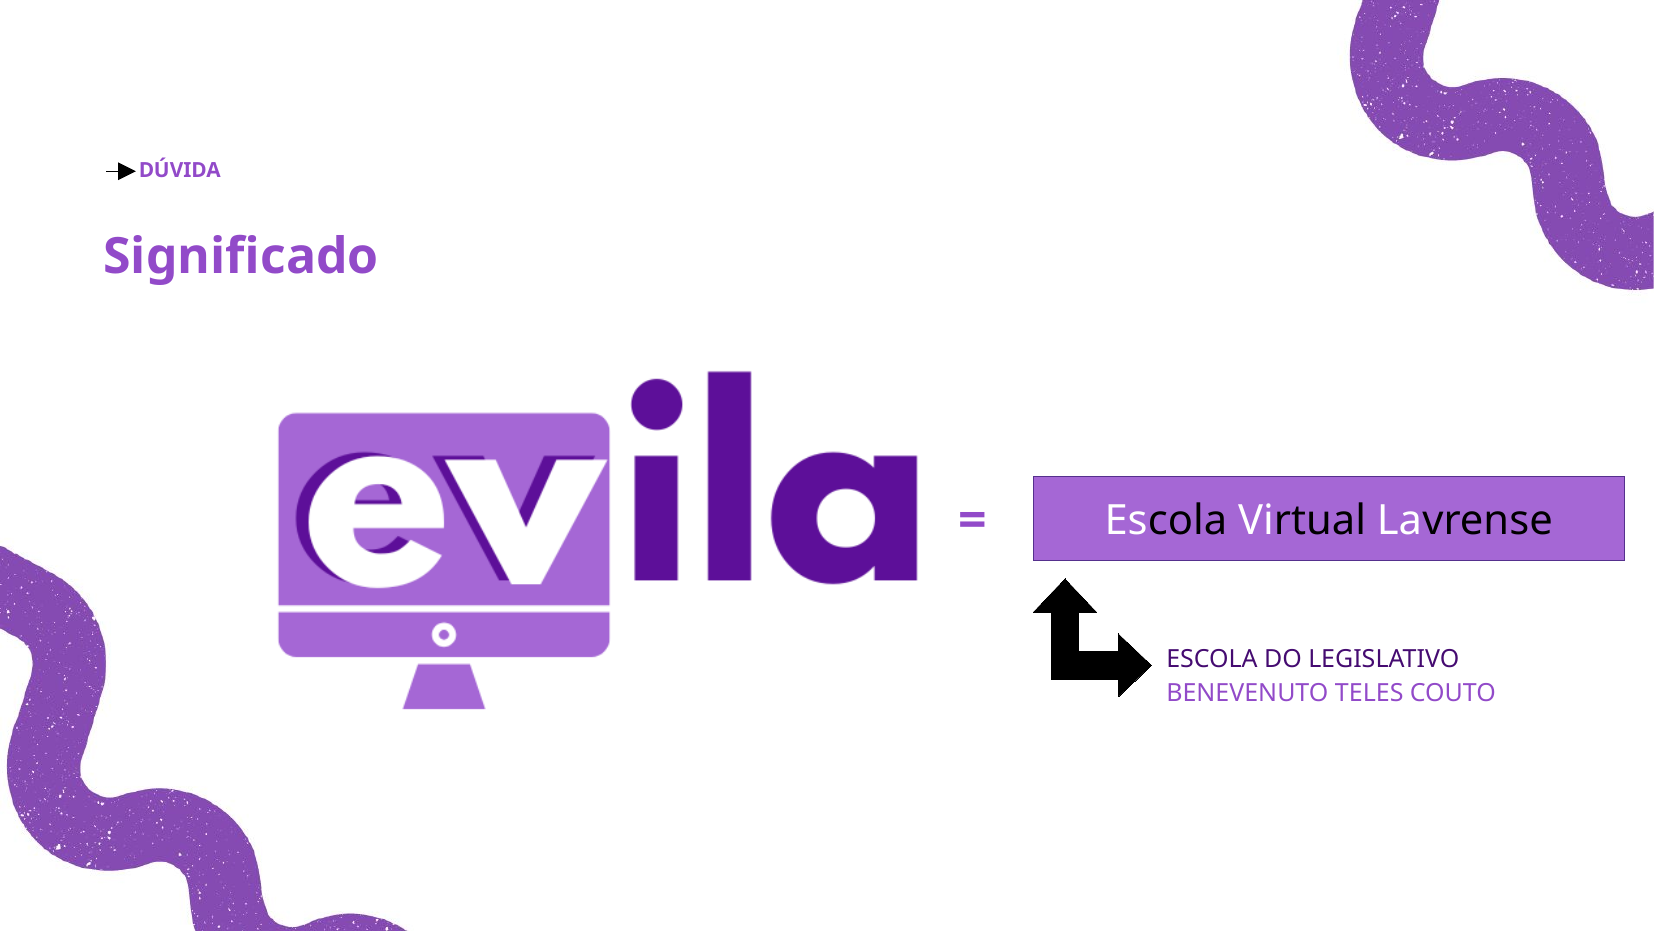

DÚVIDA
Significado
=
Escola Virtual Lavrense
ESCOLA DO LEGISLATIVO BENEVENUTO TELES COUTO